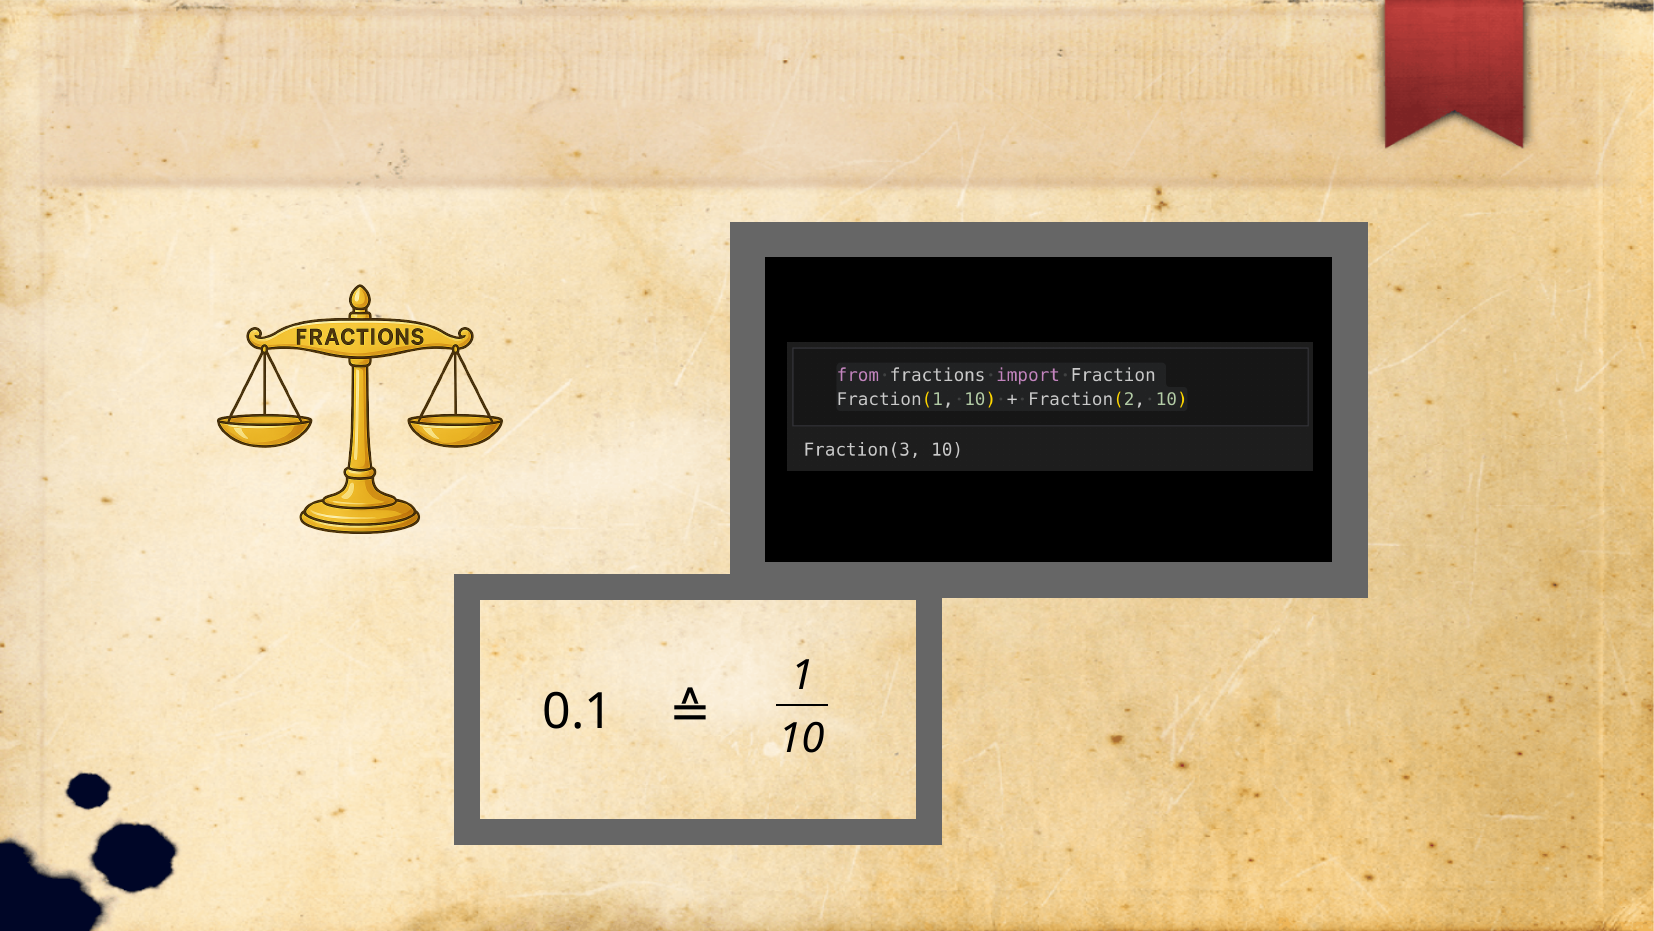

| 0.1 | ≙ | |
| --- | --- | --- |